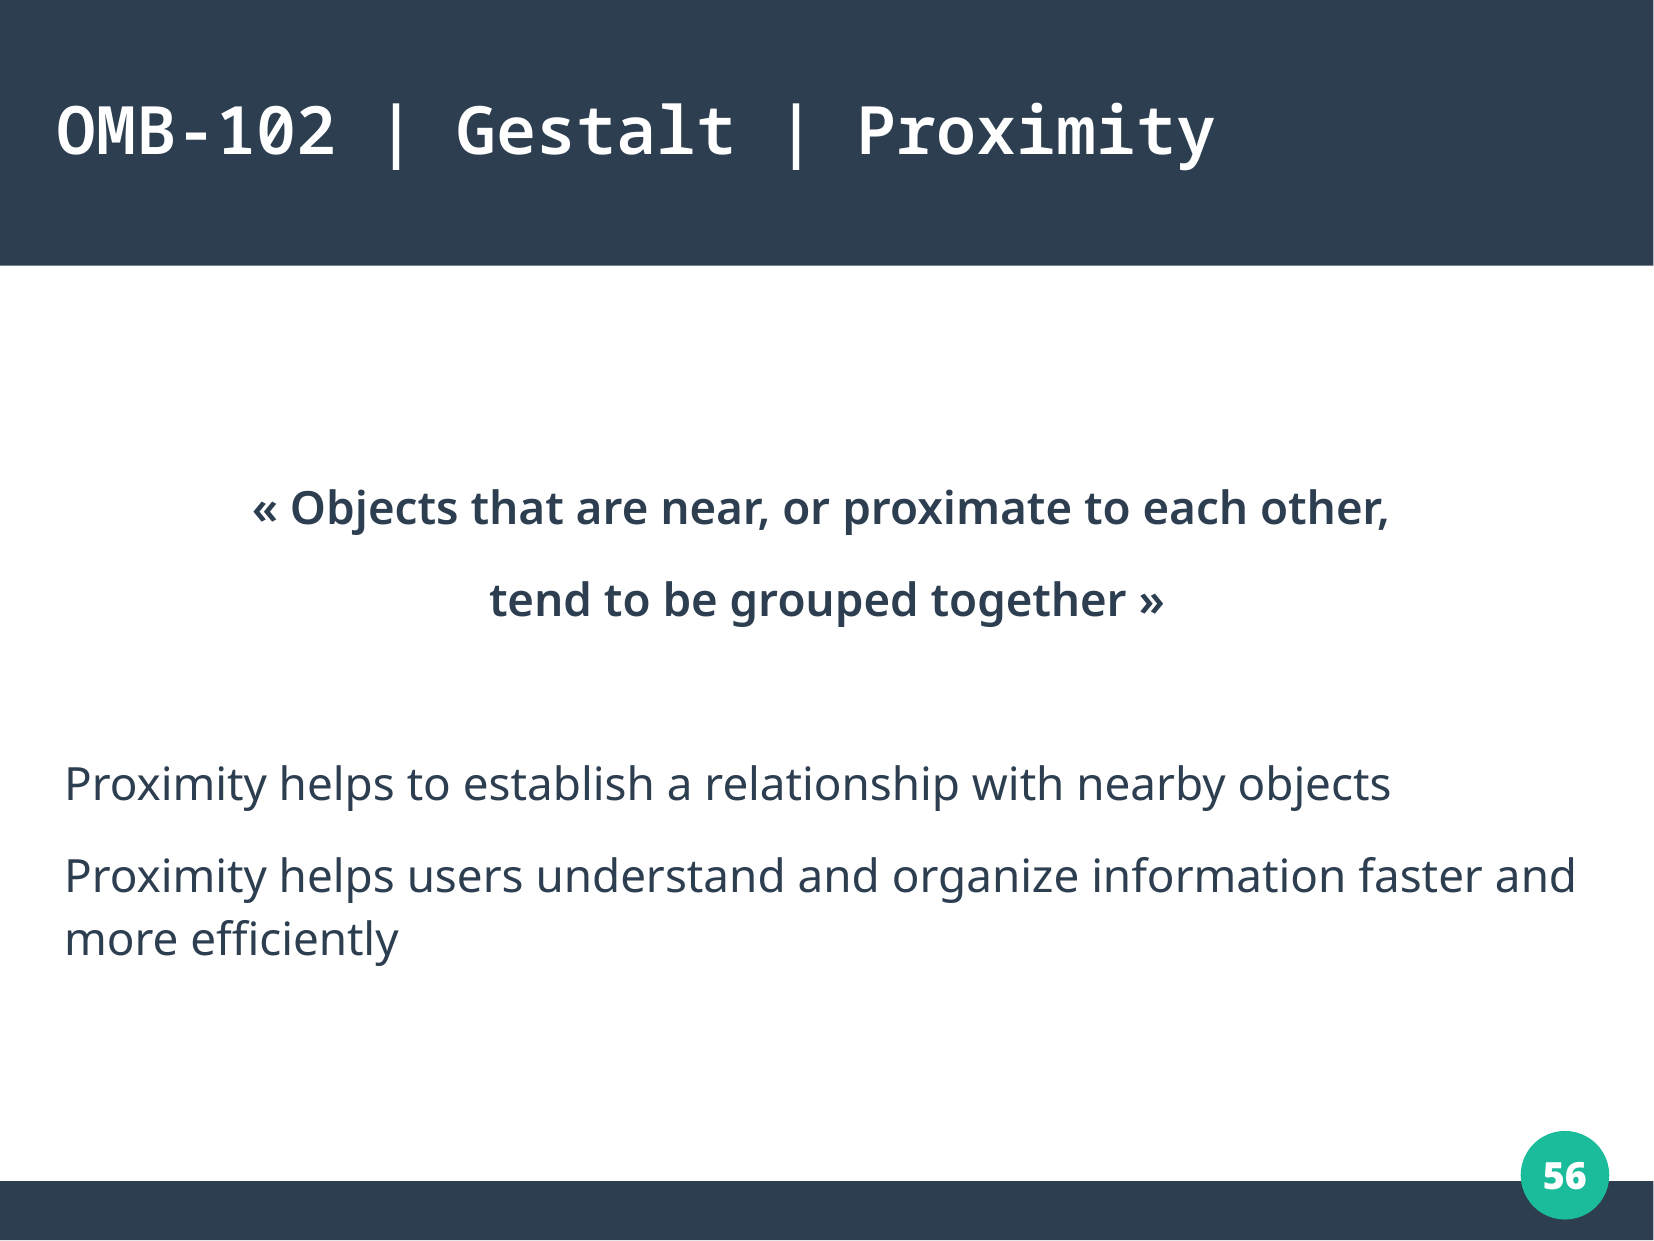

OMB-102 | Gestalt | Proximity
# « Objects that are near, or proximate to each other,
tend to be grouped together »
Proximity helps to establish a relationship with nearby objects
Proximity helps users understand and organize information faster and more efficiently
56